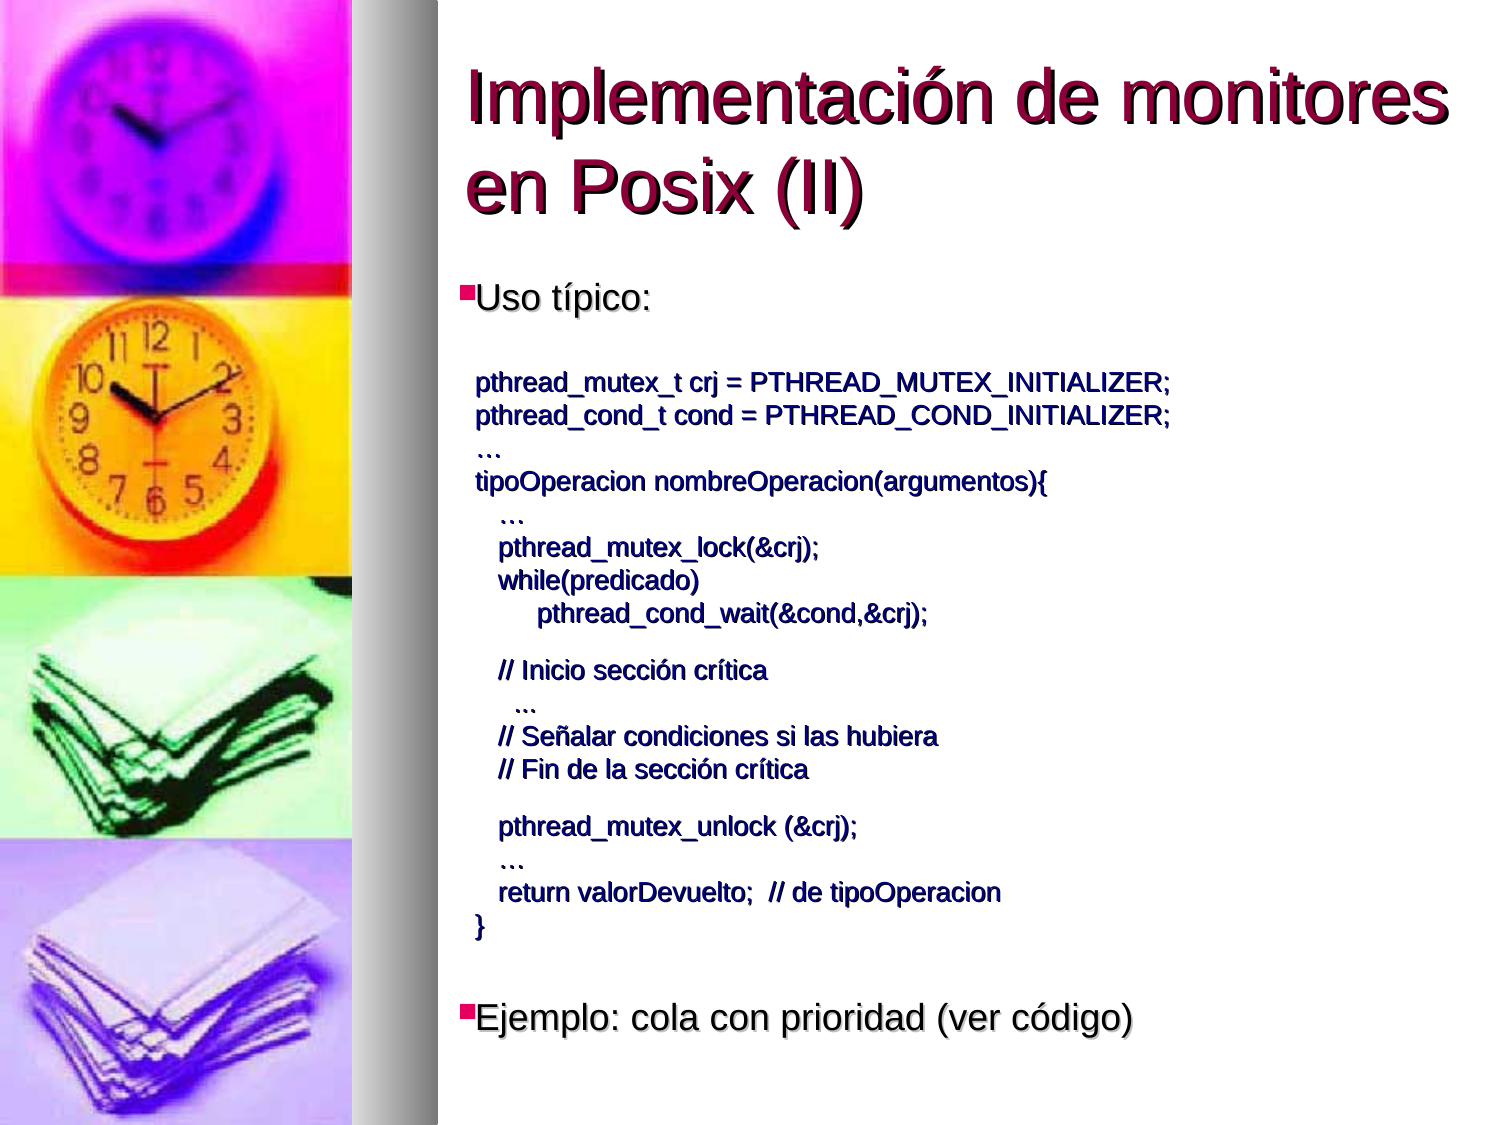

# Implementación de monitores en Posix (II)
Uso típico:
pthread_mutex_t crj = PTHREAD_MUTEX_INITIALIZER;
pthread_cond_t cond = PTHREAD_COND_INITIALIZER;
…
tipoOperacion nombreOperacion(argumentos){
 …
 pthread_mutex_lock(&crj);
 while(predicado)
 pthread_cond_wait(&cond,&crj);
 // Inicio sección crítica
 ...
 // Señalar condiciones si las hubiera
 // Fin de la sección crítica
 pthread_mutex_unlock (&crj);
 …
 return valorDevuelto; // de tipoOperacion
}
Ejemplo: cola con prioridad (ver código)